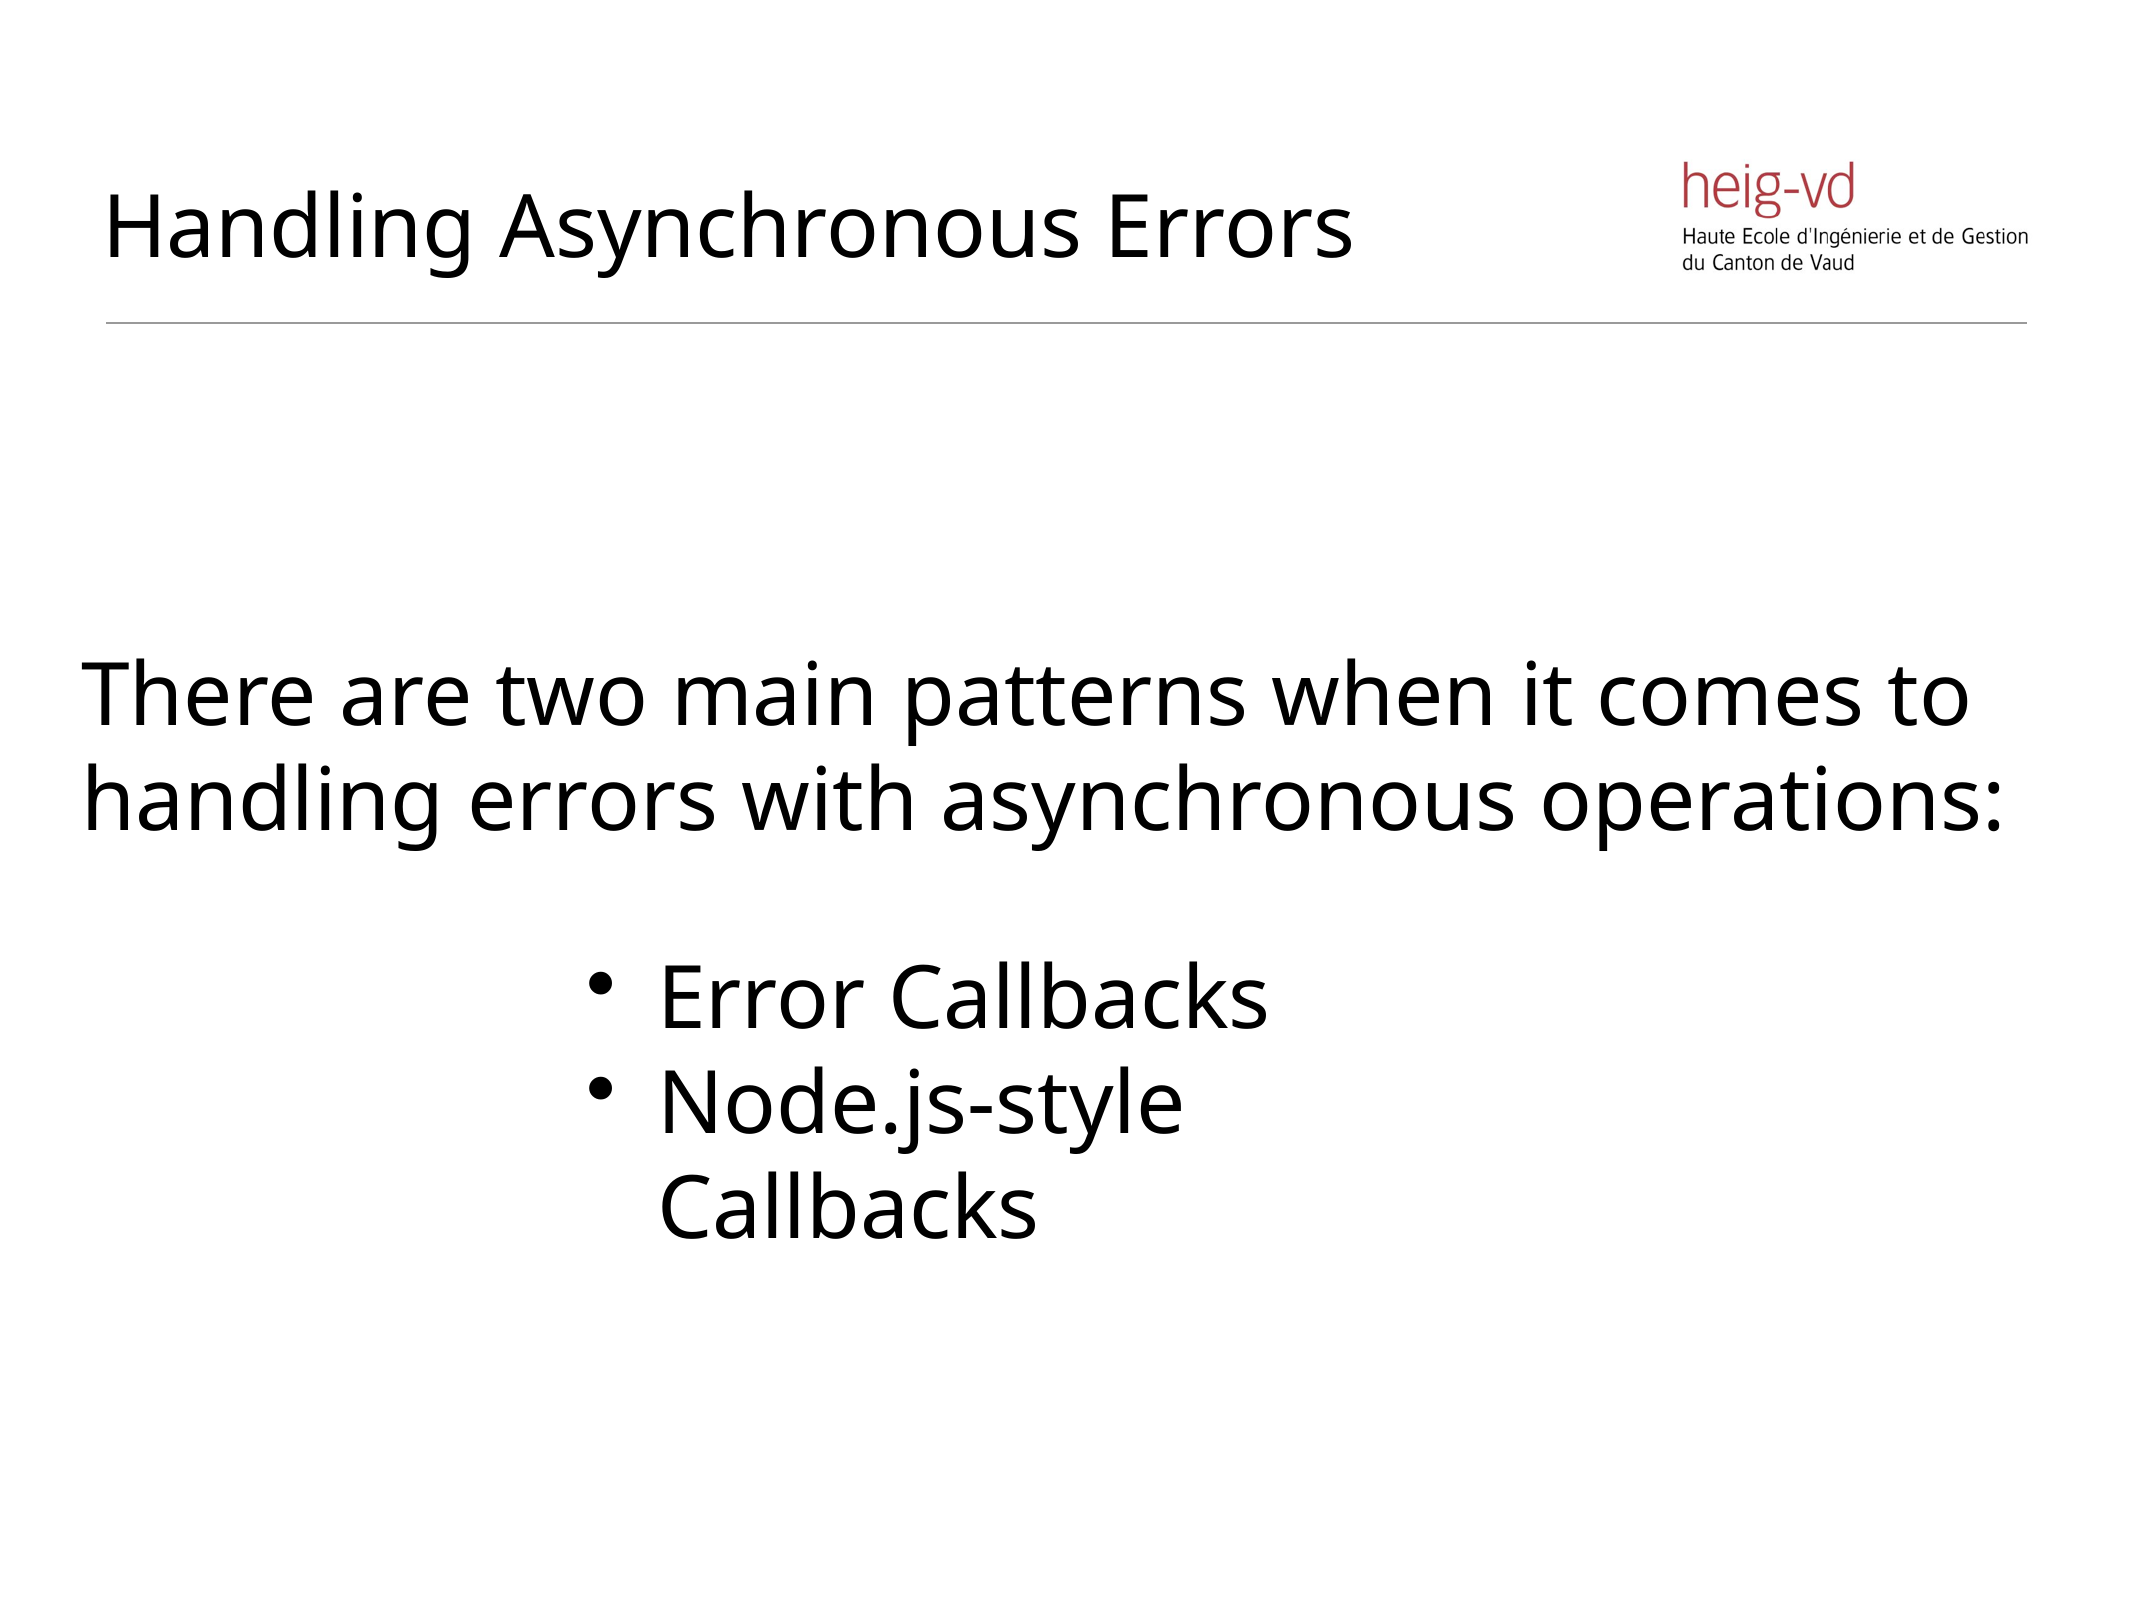

# Handling Asynchronous Errors
There are two main patterns when it comes to handling errors with asynchronous operations:
Error Callbacks
Node.js-style Callbacks